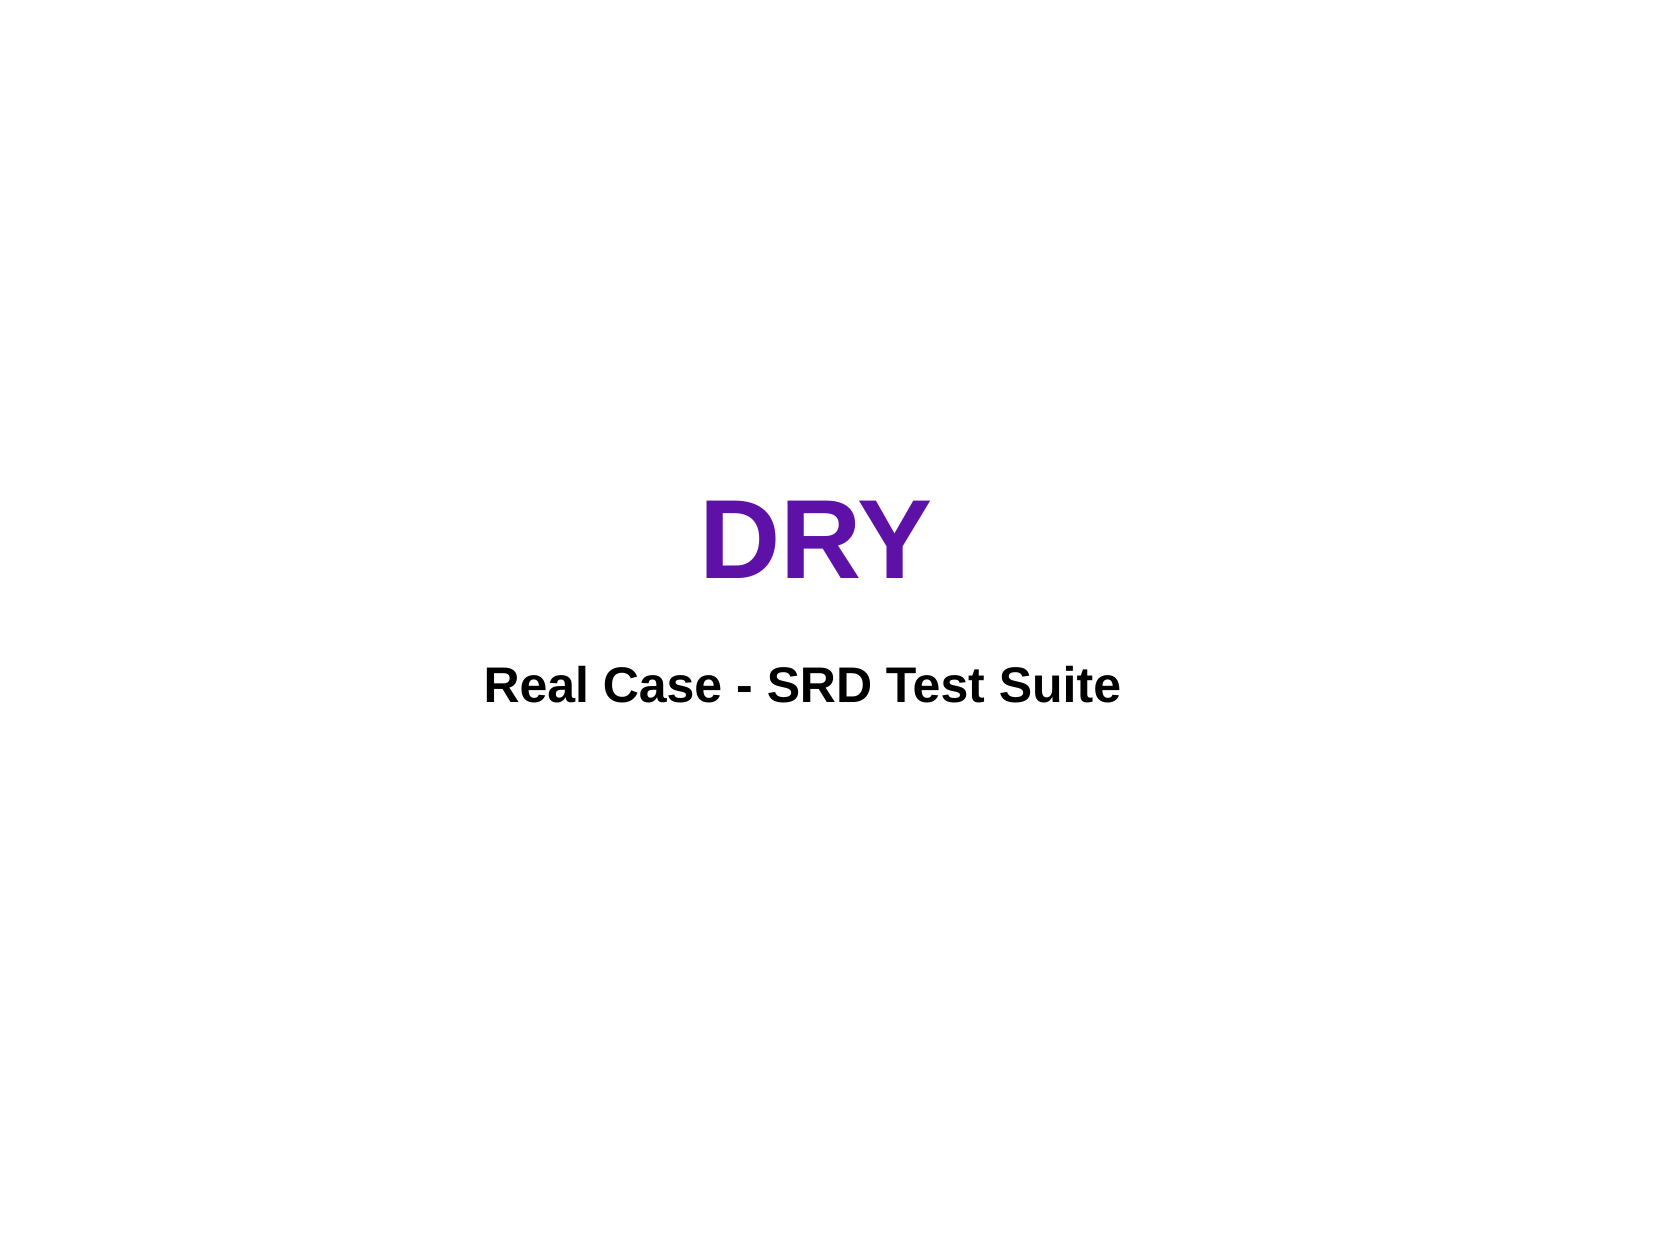

# DRY
Real Case - SRD Test Suite